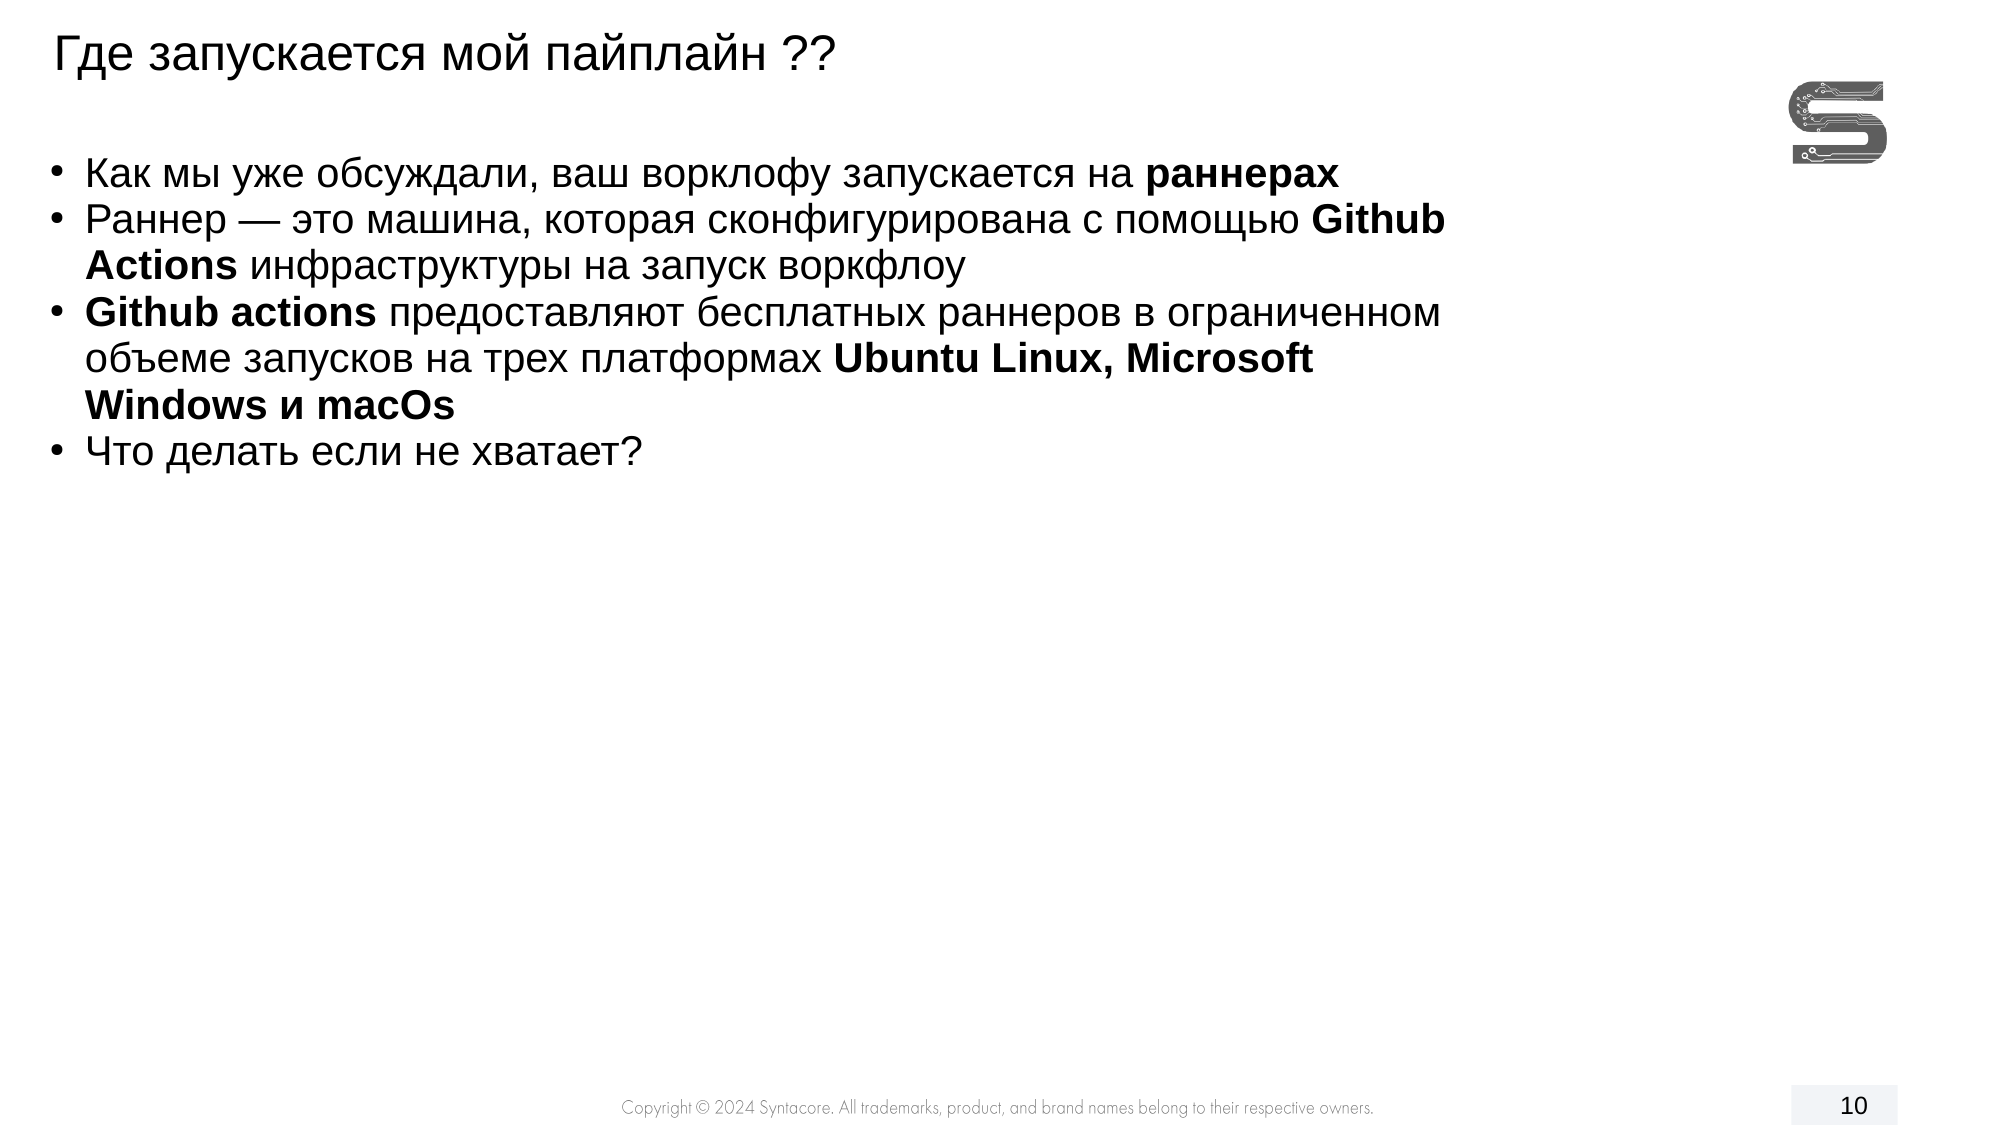

Где запускается мой пайплайн ??
Как мы уже обсуждали, ваш ворклофу запускается на раннерах
Раннер — это машина, которая сконфигурирована с помощью Github Actions инфраструктуры на запуск воркфлоу
Github actions предоставляют бесплатных раннеров в ограниченном объеме запусков на трех платформах Ubuntu Linux, Microsoft Windows и macOs
Что делать если не хватает?